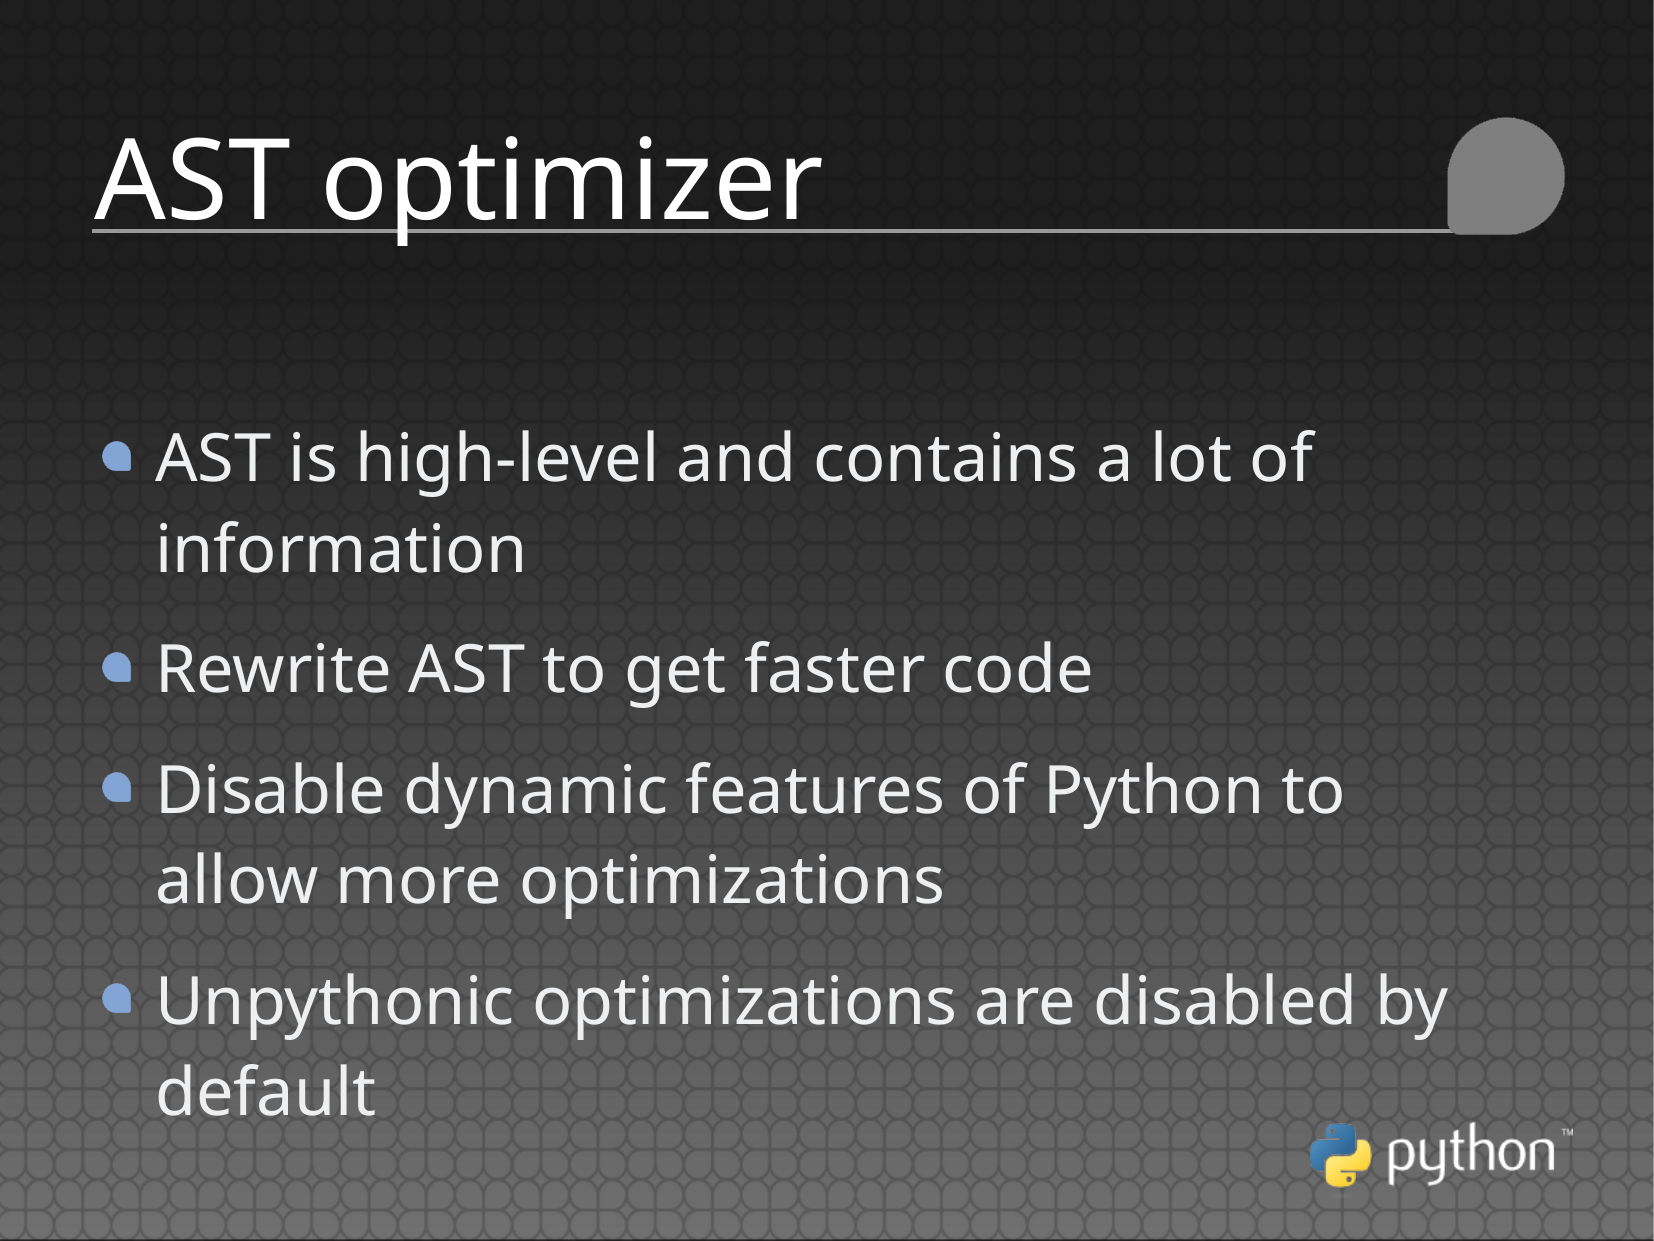

AST optimizer
# AST is high-level and contains a lot of information
Rewrite AST to get faster code
Disable dynamic features of Python to allow more optimizations
Unpythonic optimizations are disabled by default